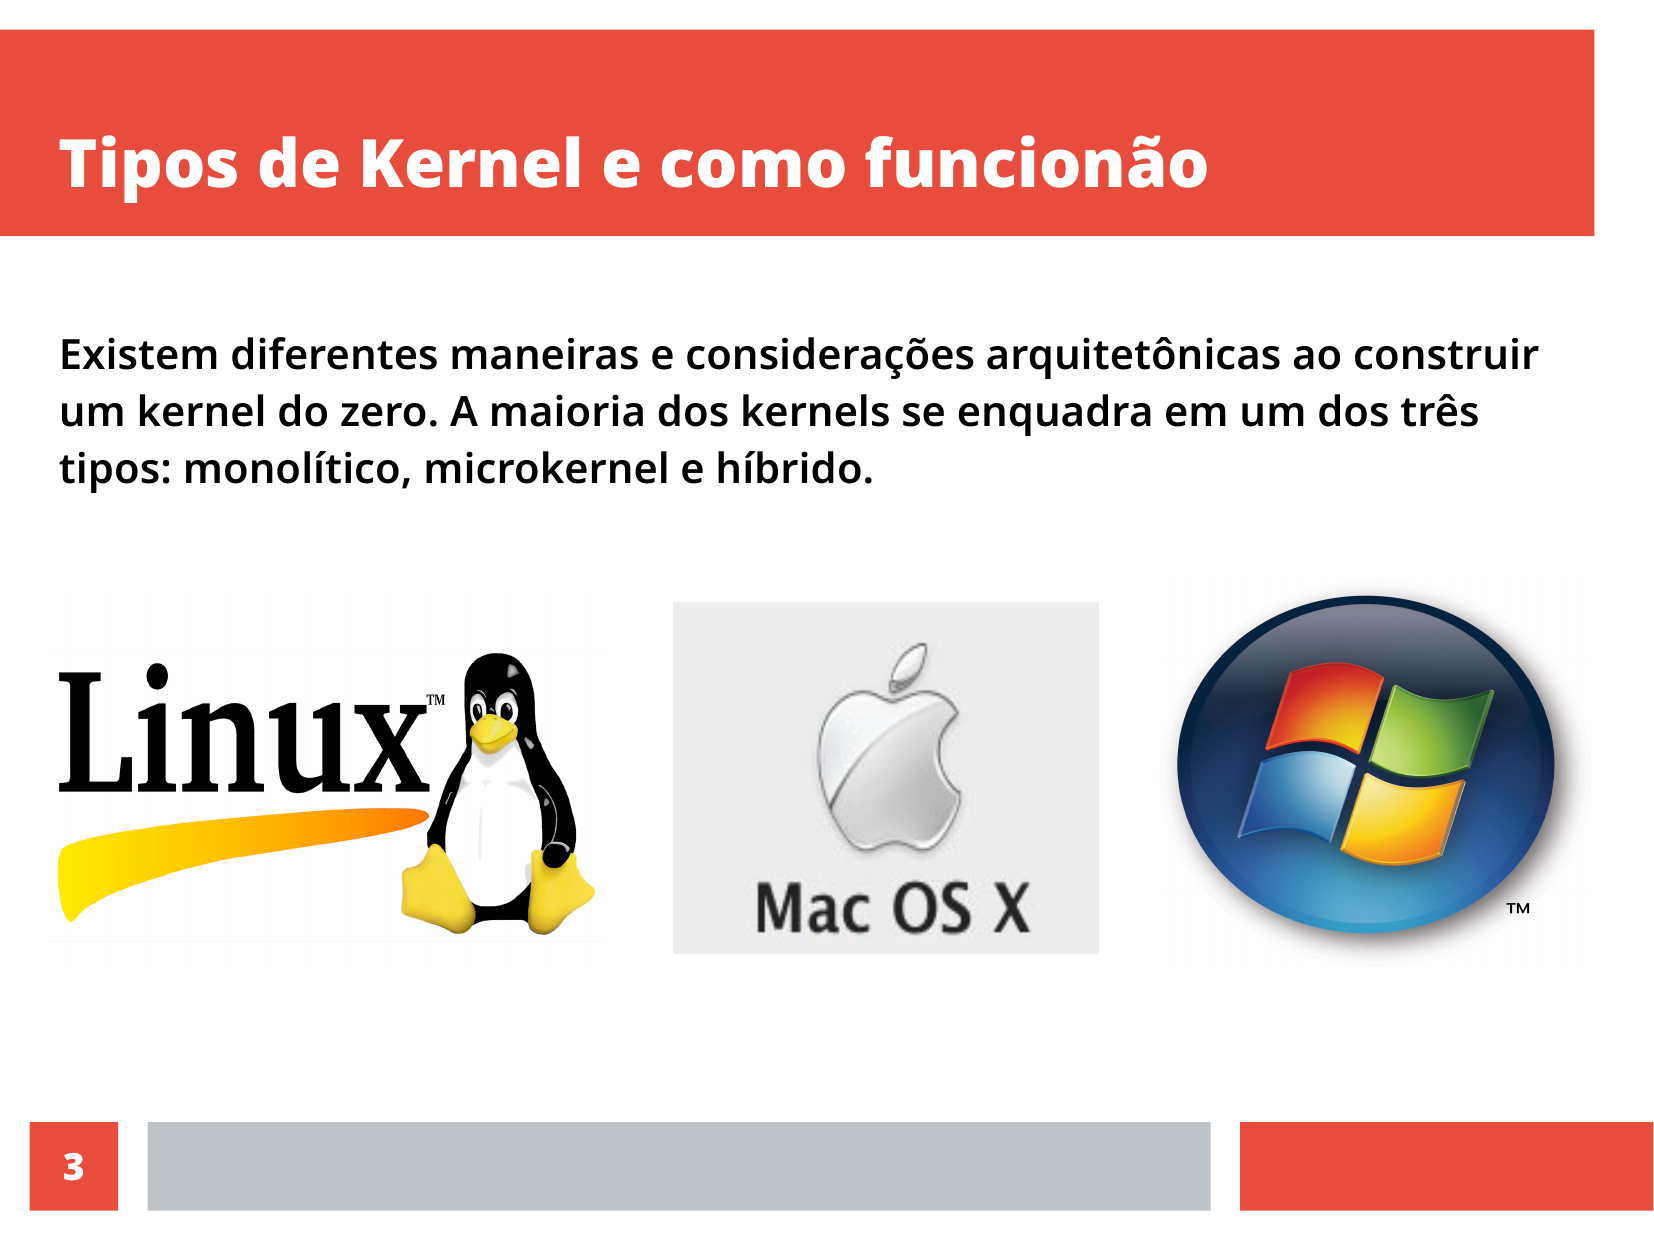

# Tipos de Kernel e como funcionão
Existem diferentes maneiras e considerações arquitetônicas ao construir um kernel do zero. A maioria dos kernels se enquadra em um dos três tipos: monolítico, microkernel e híbrido.
3